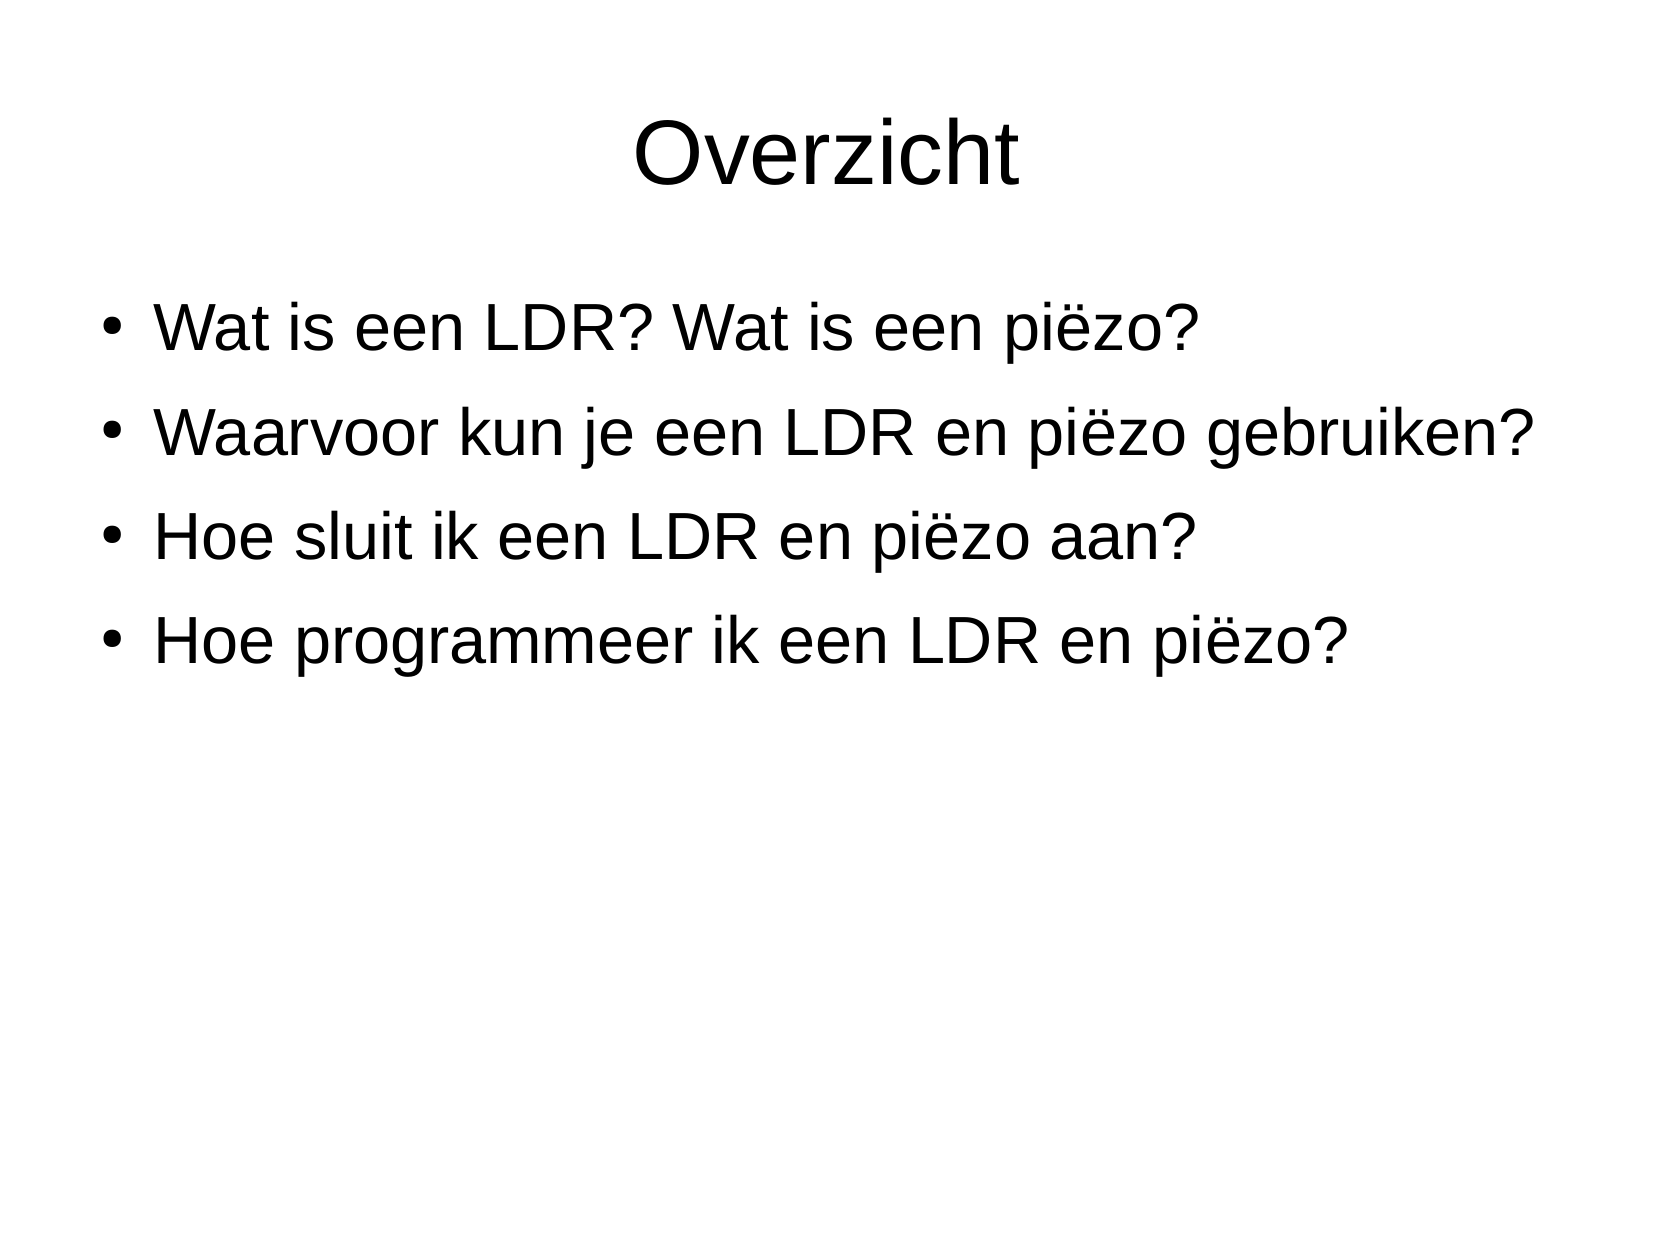

# Overzicht
Wat is een LDR? Wat is een piëzo?
Waarvoor kun je een LDR en piëzo gebruiken?
Hoe sluit ik een LDR en piëzo aan?
Hoe programmeer ik een LDR en piëzo?